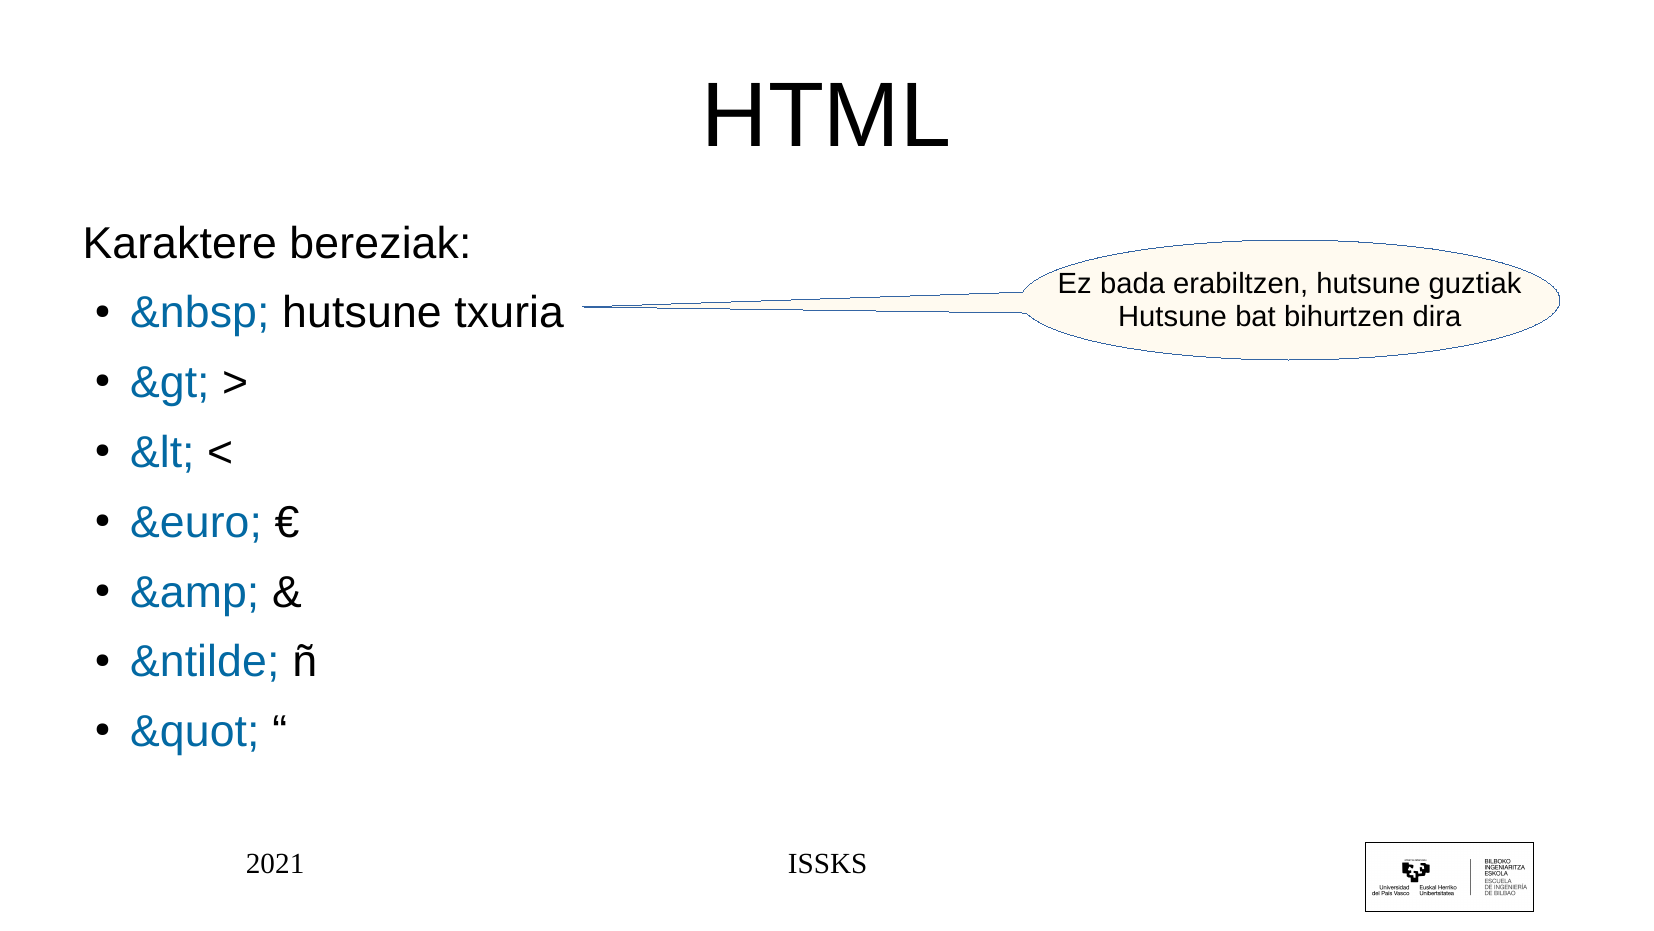

# HTML
Karaktere bereziak:
&nbsp; hutsune txuria
&gt; >
&lt; <
&euro; €
&amp; &
&ntilde; ñ
&quot; “
Ez bada erabiltzen, hutsune guztiak
Hutsune bat bihurtzen dira